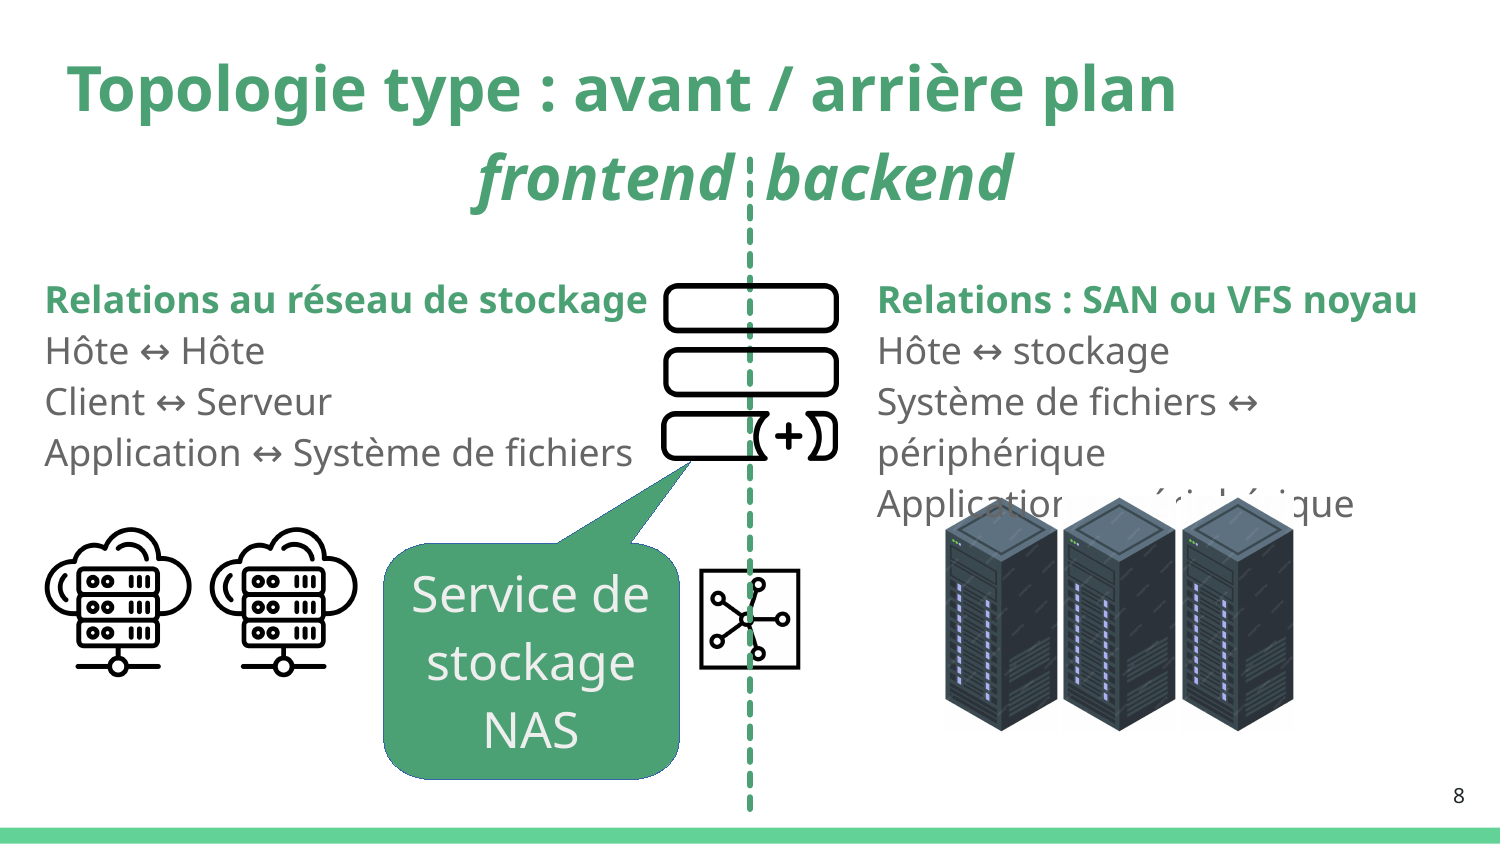

# Topologie type : avant / arrière plan
frontend
backend
Relations : SAN ou VFS noyau
Hôte ↔ stockage
Système de fichiers ↔ périphérique
Application ↔ périphérique
Relations au réseau de stockage
Hôte ↔ Hôte
Client ↔ Serveur
Application ↔ Système de fichiers
Service de stockage NAS
8